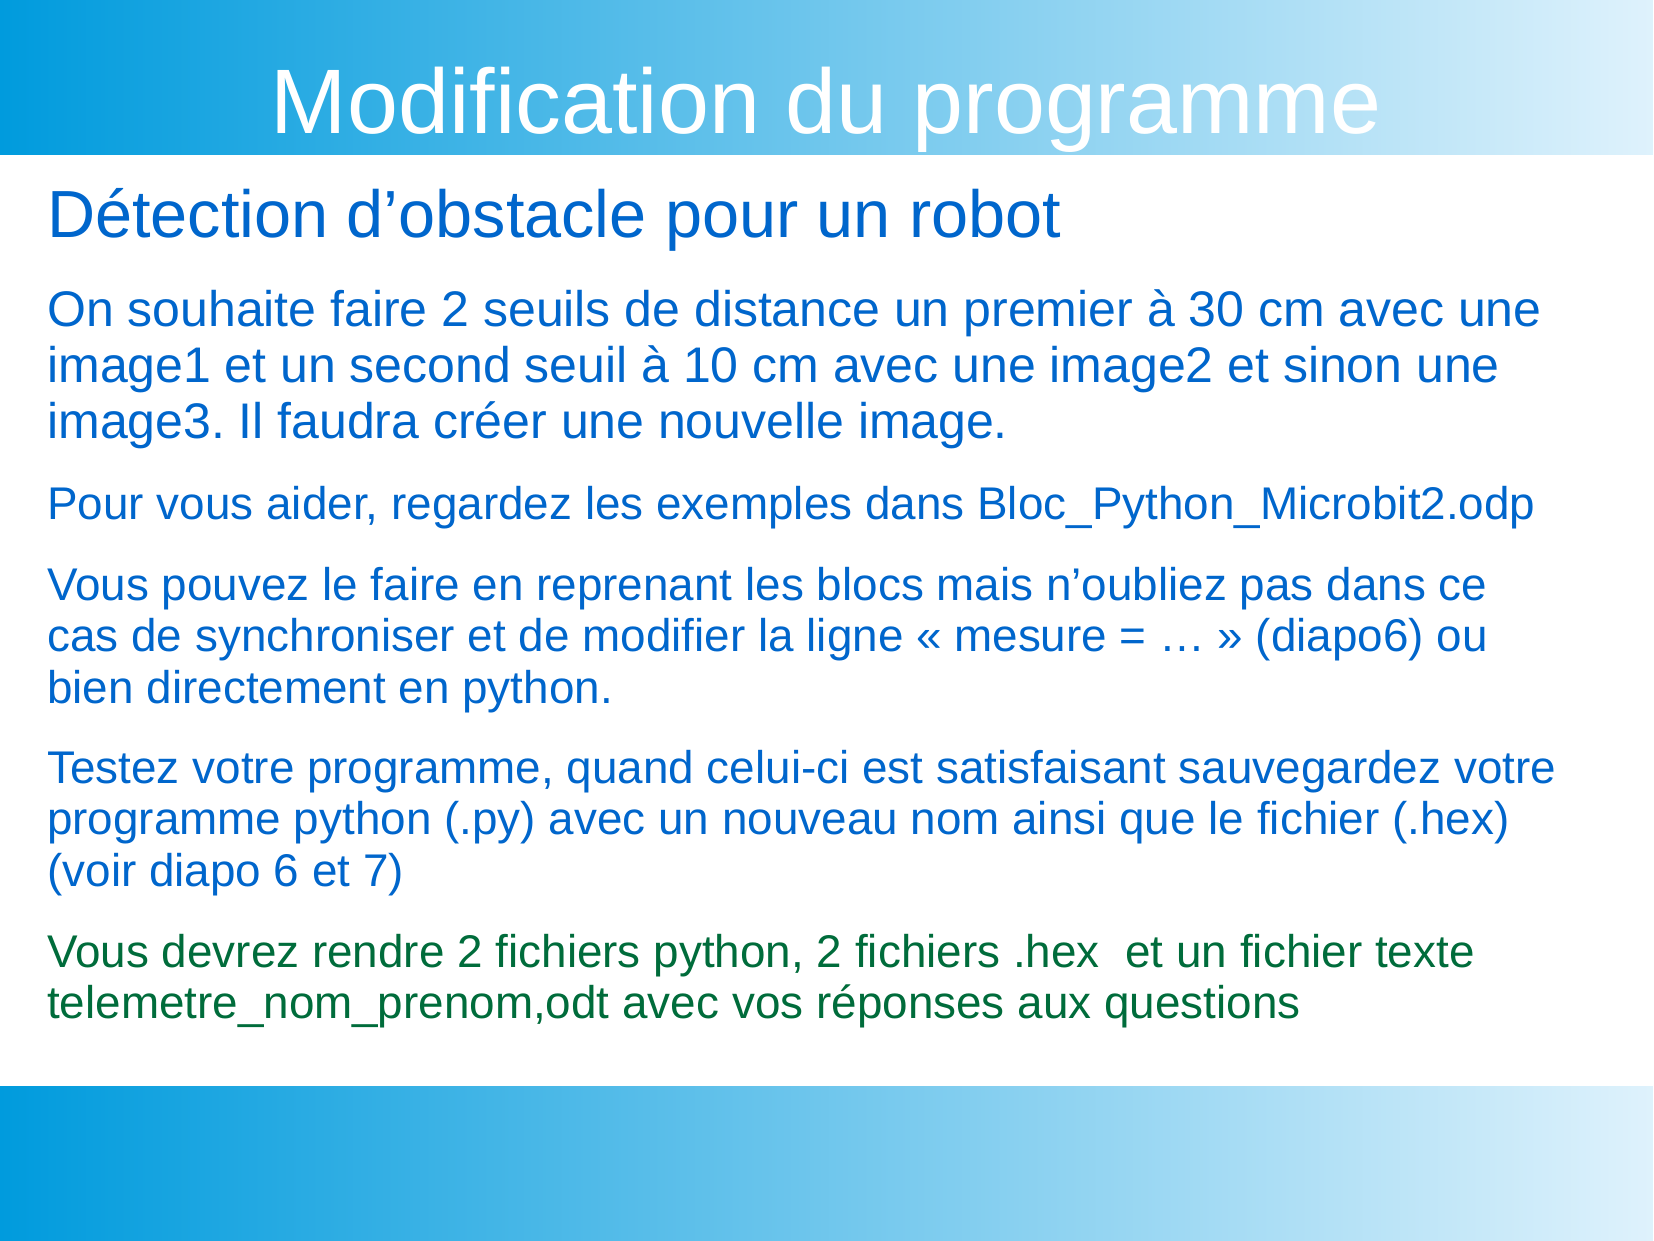

# Modification du programme
Détection d’obstacle pour un robot
On souhaite faire 2 seuils de distance un premier à 30 cm avec une image1 et un second seuil à 10 cm avec une image2 et sinon une image3. Il faudra créer une nouvelle image.
Pour vous aider, regardez les exemples dans Bloc_Python_Microbit2.odp
Vous pouvez le faire en reprenant les blocs mais n’oubliez pas dans ce cas de synchroniser et de modifier la ligne « mesure = … » (diapo6) ou bien directement en python.
Testez votre programme, quand celui-ci est satisfaisant sauvegardez votre programme python (.py) avec un nouveau nom ainsi que le fichier (.hex) (voir diapo 6 et 7)
Vous devrez rendre 2 fichiers python, 2 fichiers .hex et un fichier texte telemetre_nom_prenom,odt avec vos réponses aux questions